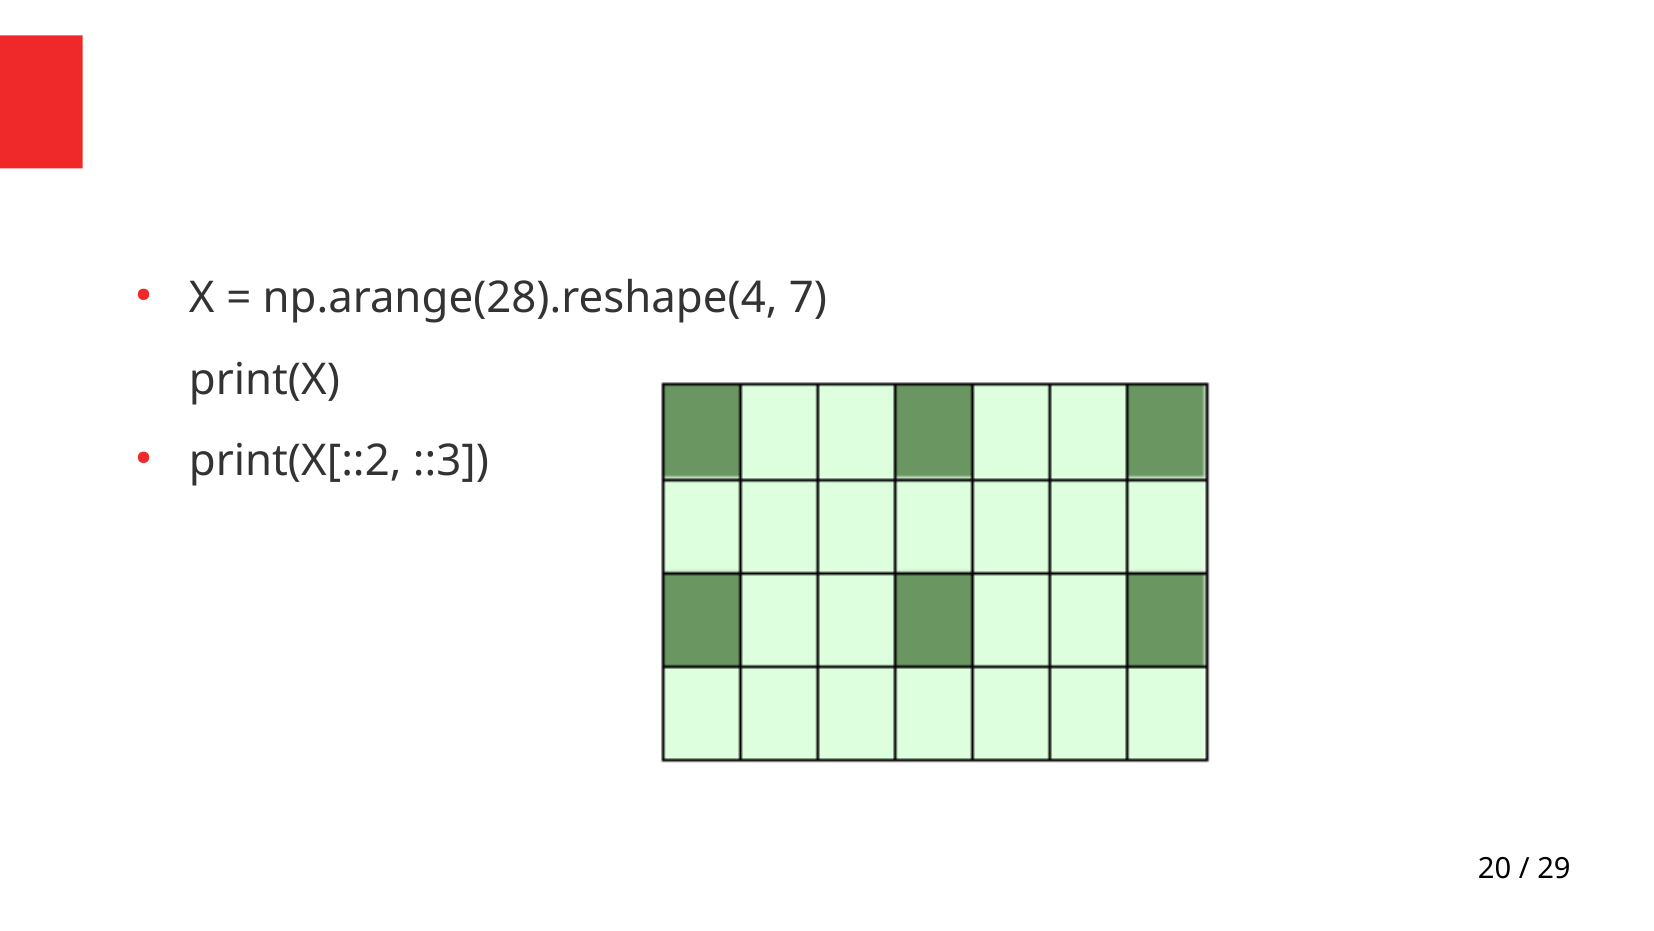

#
X = np.arange(28).reshape(4, 7)
print(X)
print(X[::2, ::3])
20